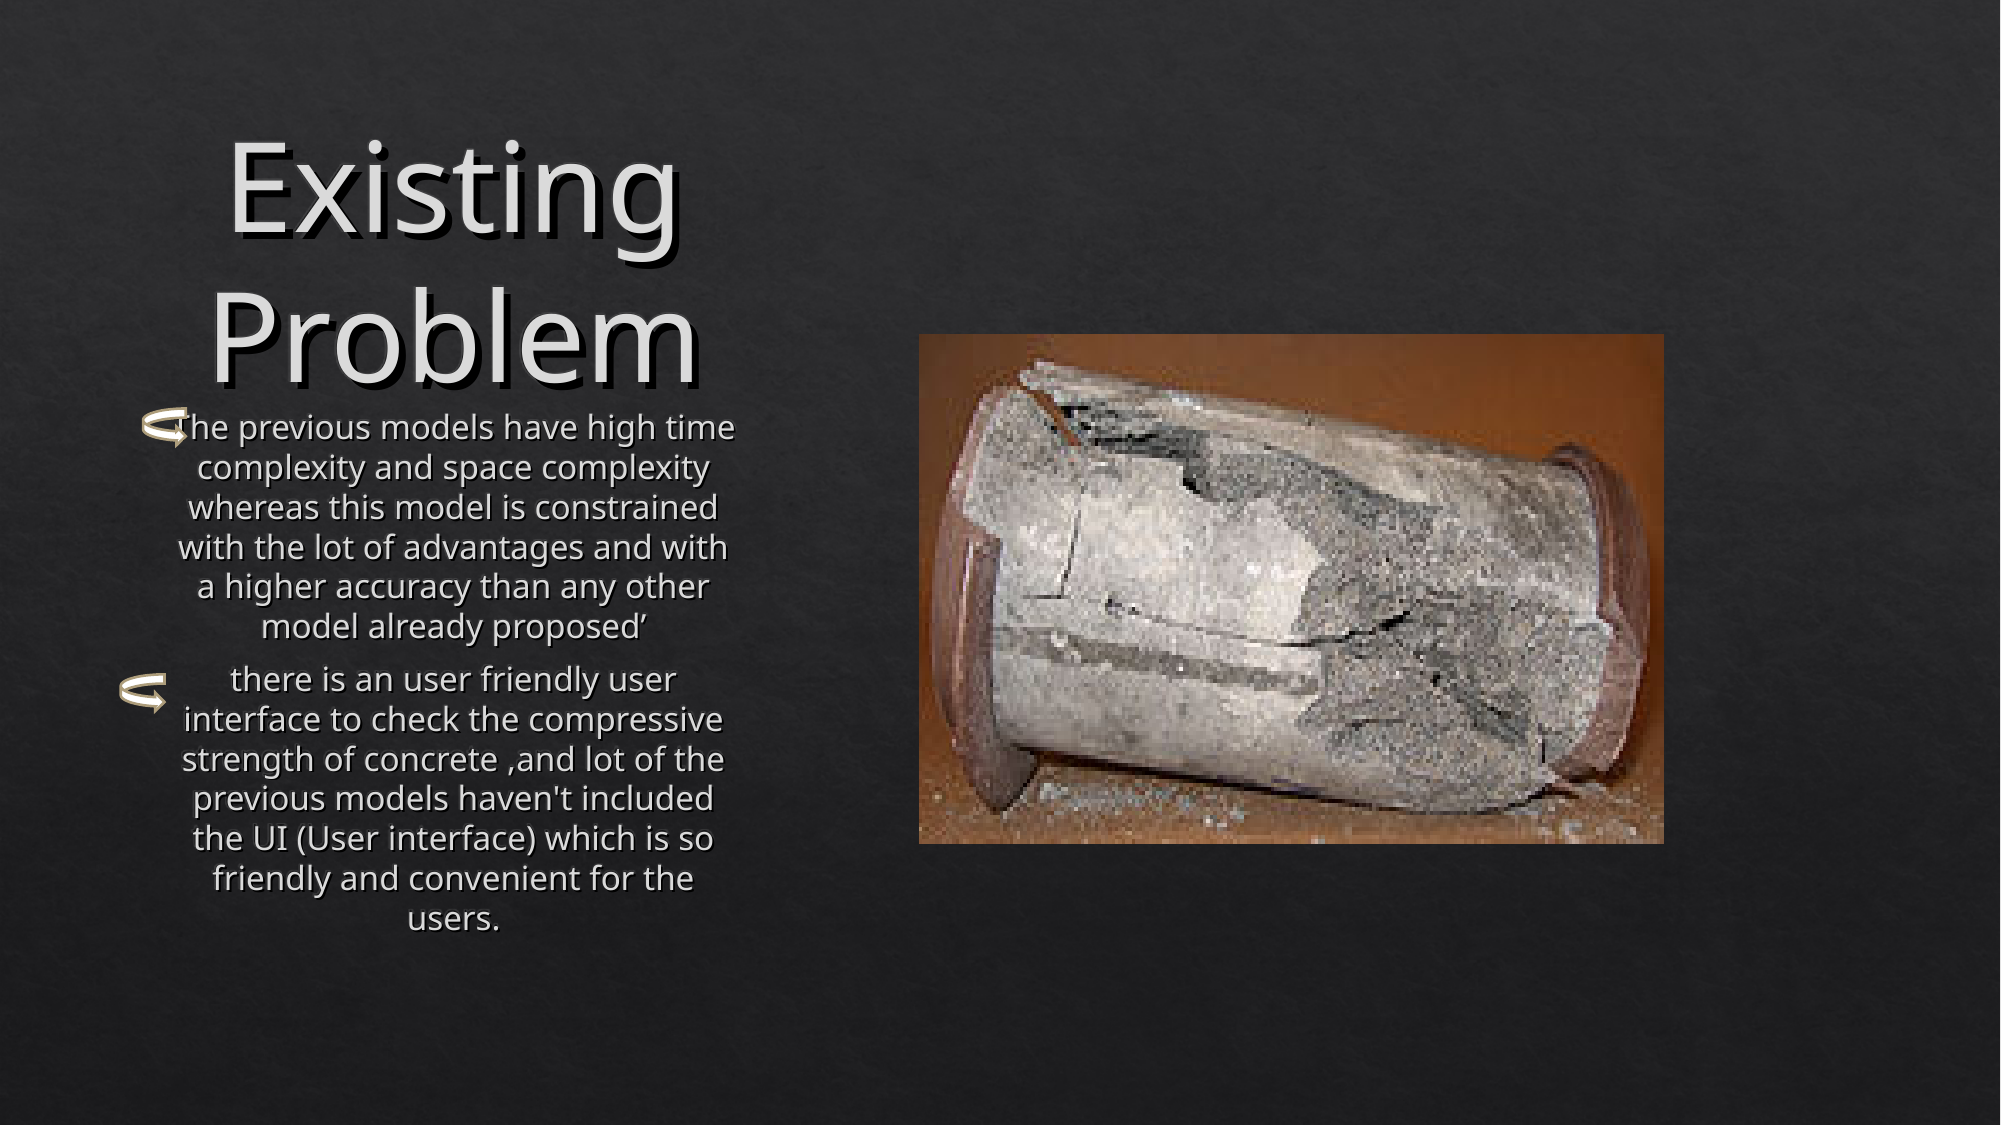

# Existing Problem
The previous models have high time complexity and space complexity whereas this model is constrained with the lot of advantages and with a higher accuracy than any other model already proposed’
there is an user friendly user interface to check the compressive strength of concrete ,and lot of the previous models haven't included the UI (User interface) which is so friendly and convenient for the users.